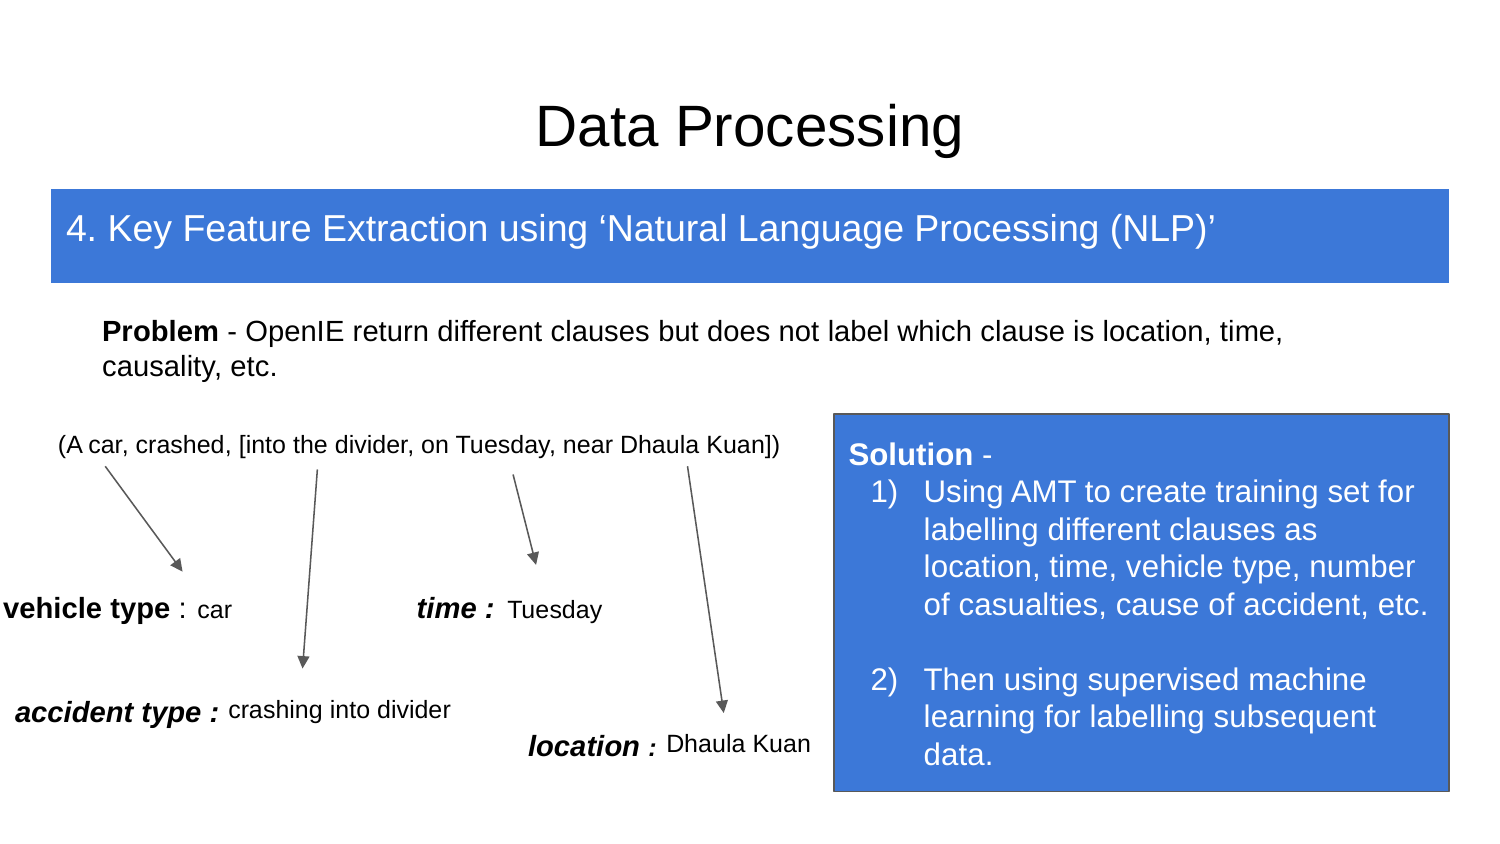

# Data Processing
4. Key Feature Extraction using ‘Natural Language Processing (NLP)’
Problem - OpenIE return different clauses but does not label which clause is location, time, causality, etc.
(A car, crashed, [into the divider, on Tuesday, near Dhaula Kuan])
Solution -
Using AMT to create training set for labelling different clauses as location, time, vehicle type, number of casualties, cause of accident, etc.
Then using supervised machine learning for labelling subsequent data.
vehicle type :
time :
car
Tuesday
accident type :
crashing into divider
location :
Dhaula Kuan